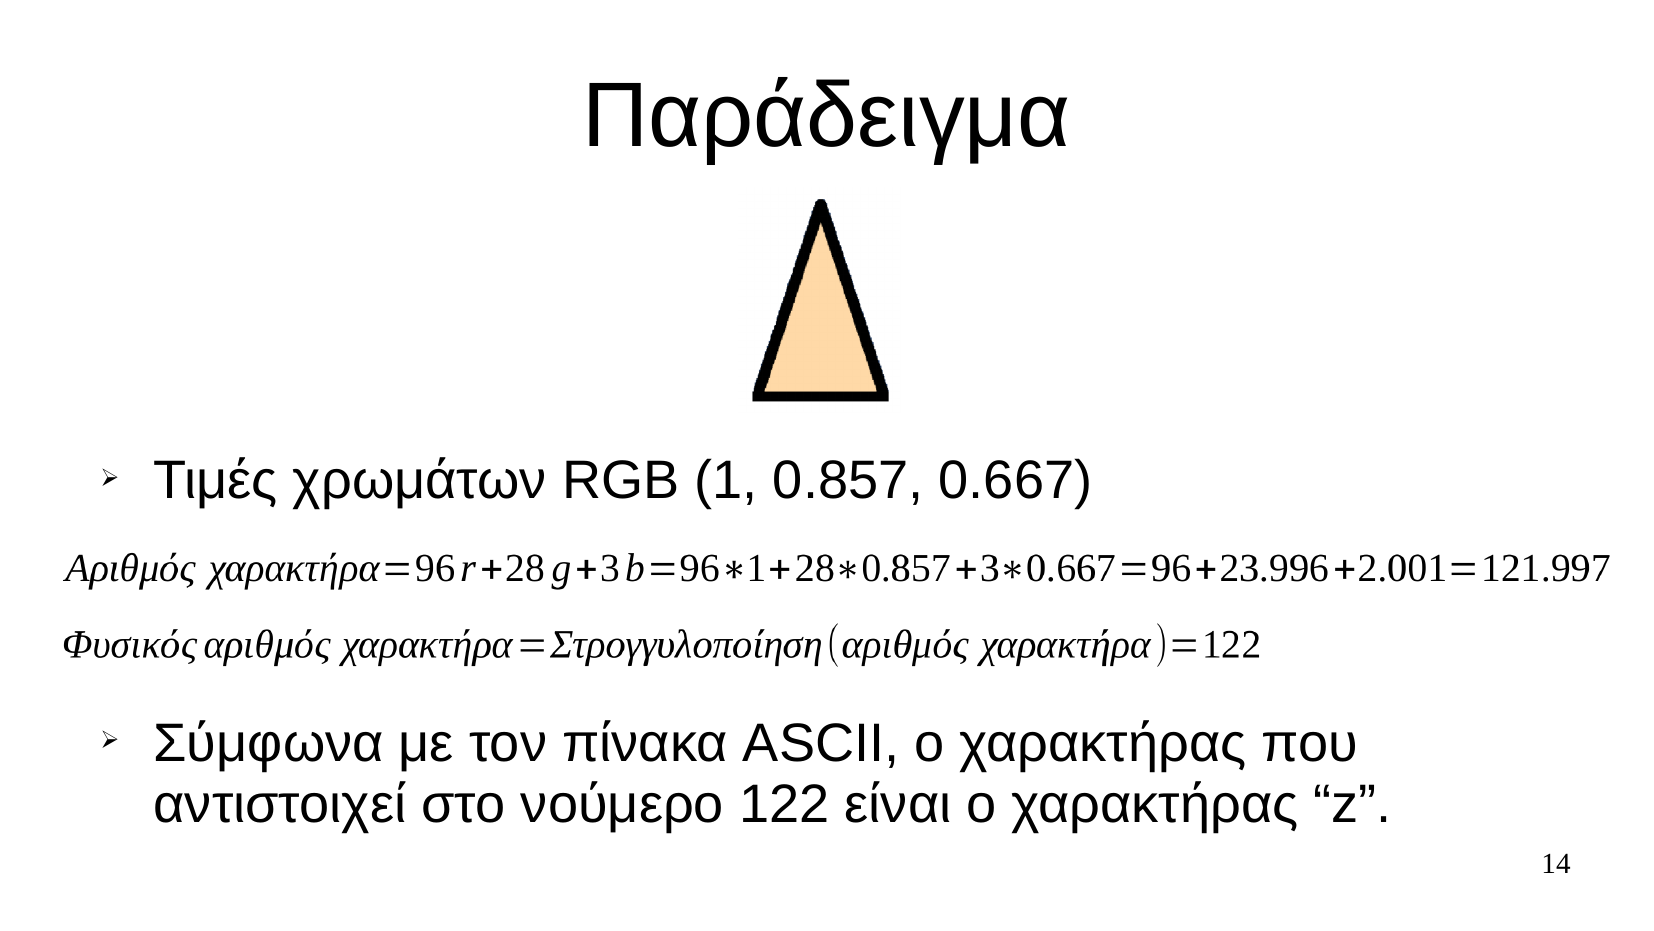

# Παράδειγμα
Τιμές χρωμάτων RGB (1, 0.857, 0.667)
Σύμφωνα με τον πίνακα ASCII, ο χαρακτήρας που αντιστοιχεί στο νούμερο 122 είναι ο χαρακτήρας “z”.
14